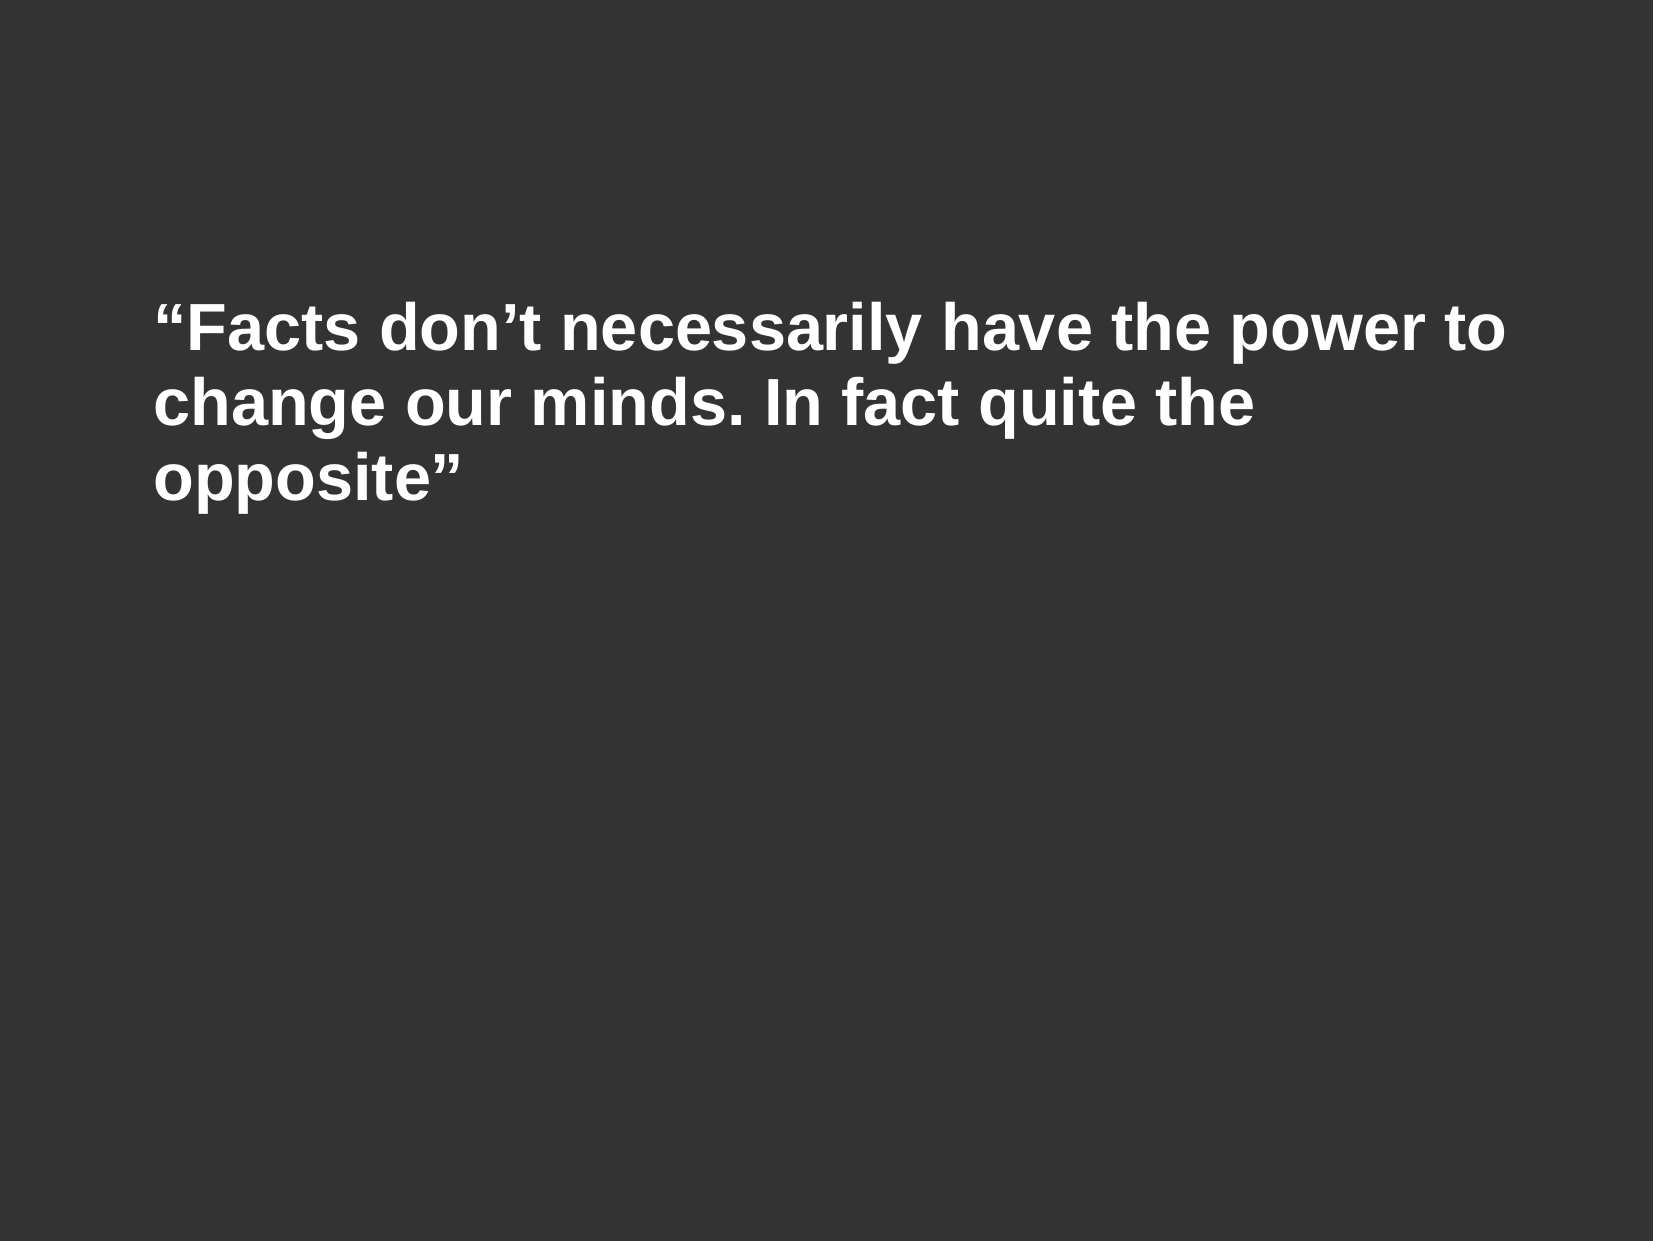

# “Facts don’t necessarily have the power to change our minds. In fact quite the opposite”